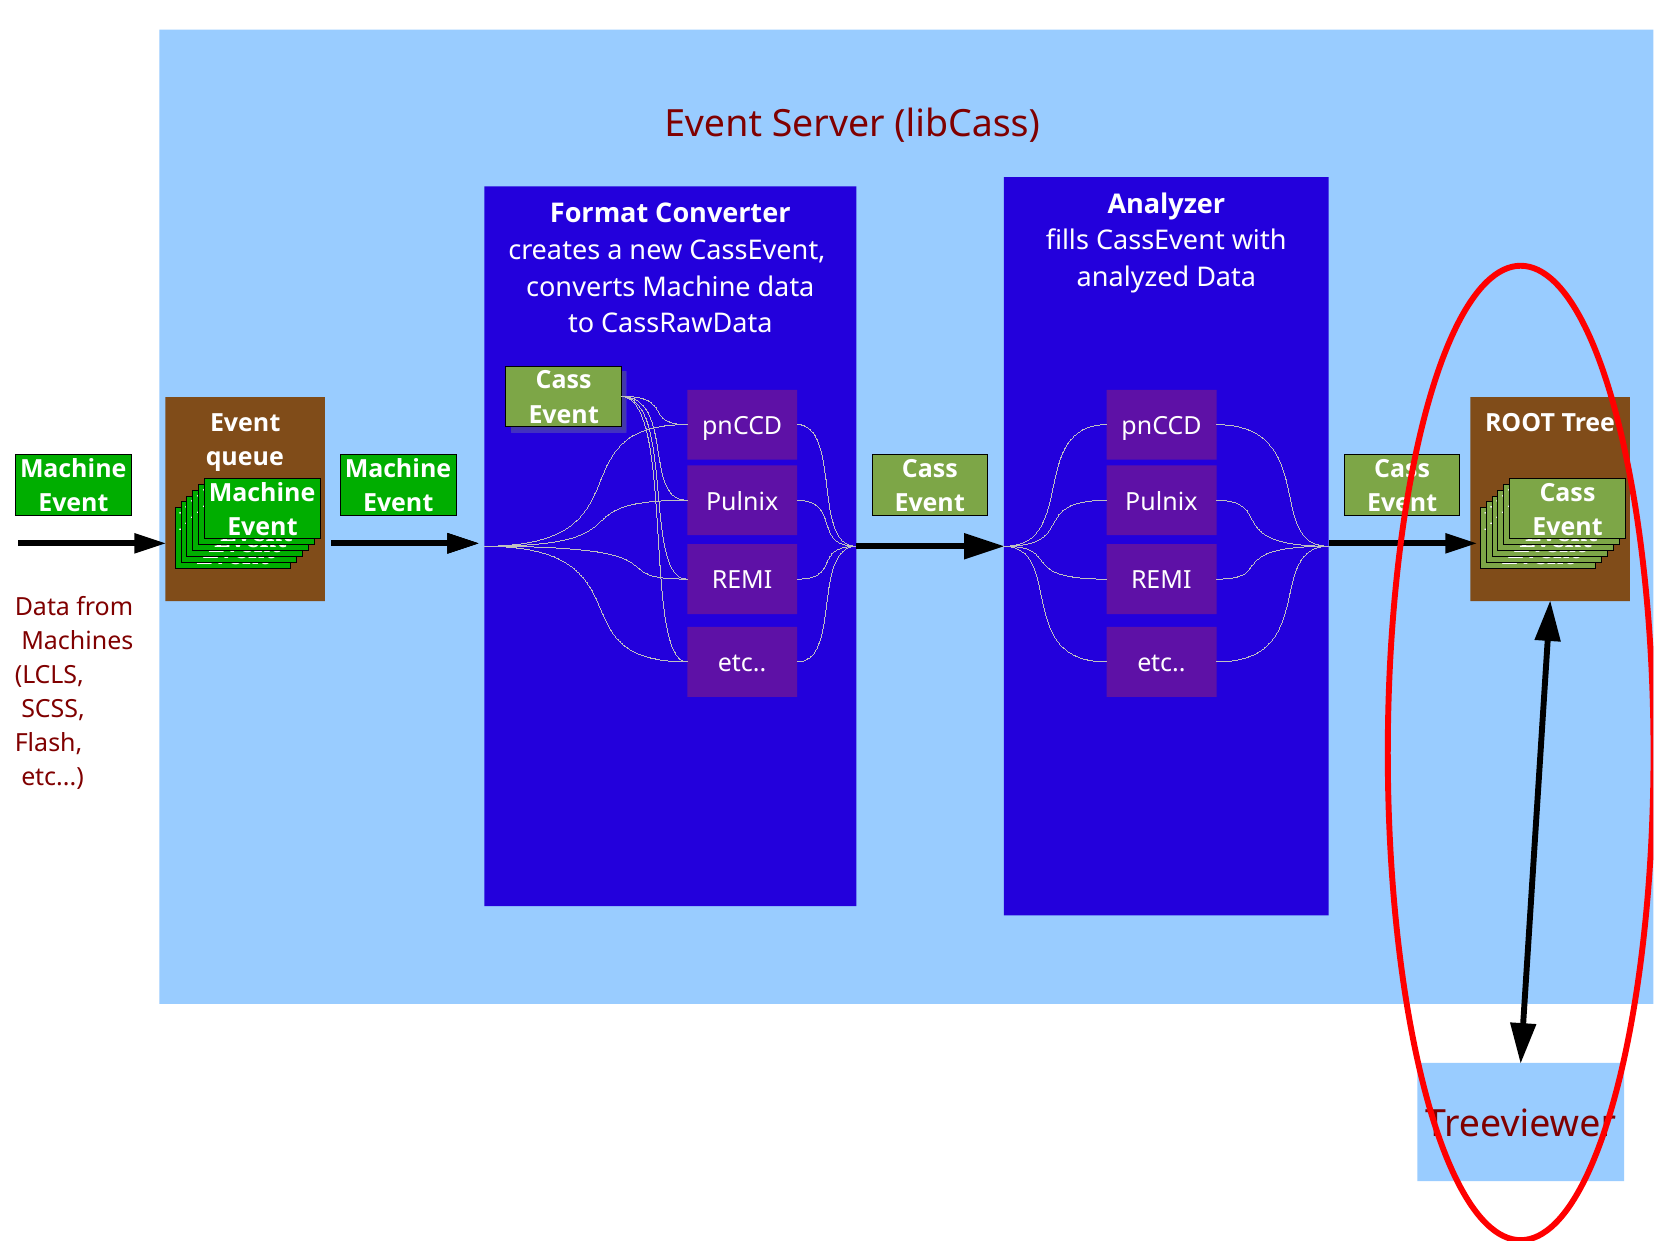

Event Server (libCass)
Analyzer
fills CassEvent with
analyzed Data
Format Converter
creates a new CassEvent,
converts Machine data
to CassRawData
Cass
Event
pnCCD
pnCCD
Event
queue
ROOT Tree
Machine
Event
Machine
Event
Cass
Event
Cass
Event
Pulnix
Pulnix
Machine
Event
Cass
Event
Machine
Event
Machine
Event
Machine
Event
Machine
Event
Machine
Event
Machine
Event
Machine
Event
Machine
Event
Machine
Event
Machine
Event
REMI
REMI
Data from
 Machines
(LCLS,
 SCSS,
Flash,
 etc...)
etc..
etc..
Treeviewer